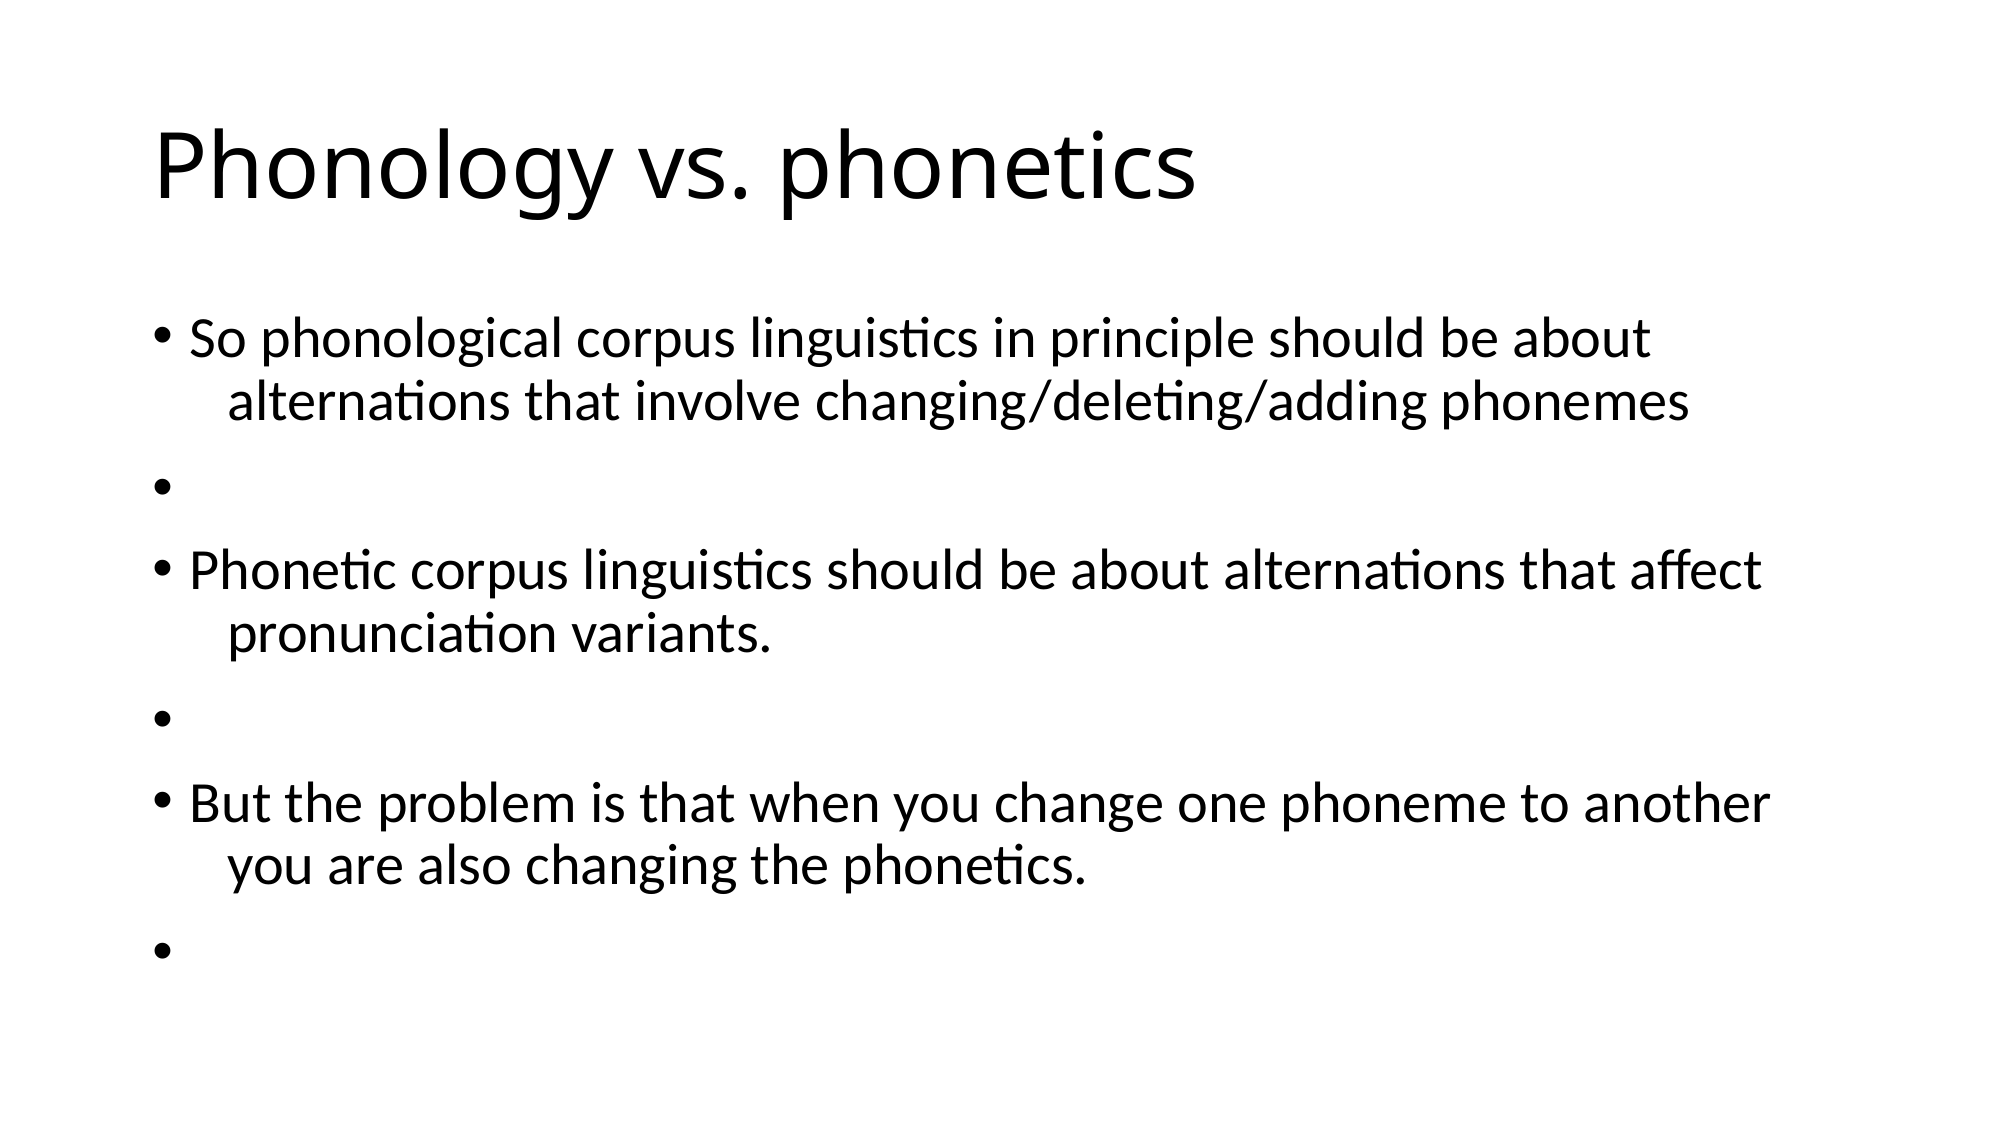

# Phonology vs. phonetics
So phonological corpus linguistics in principle should be about alternations that involve changing/deleting/adding phonemes
Phonetic corpus linguistics should be about alternations that affect pronunciation variants.
But the problem is that when you change one phoneme to another you are also changing the phonetics.